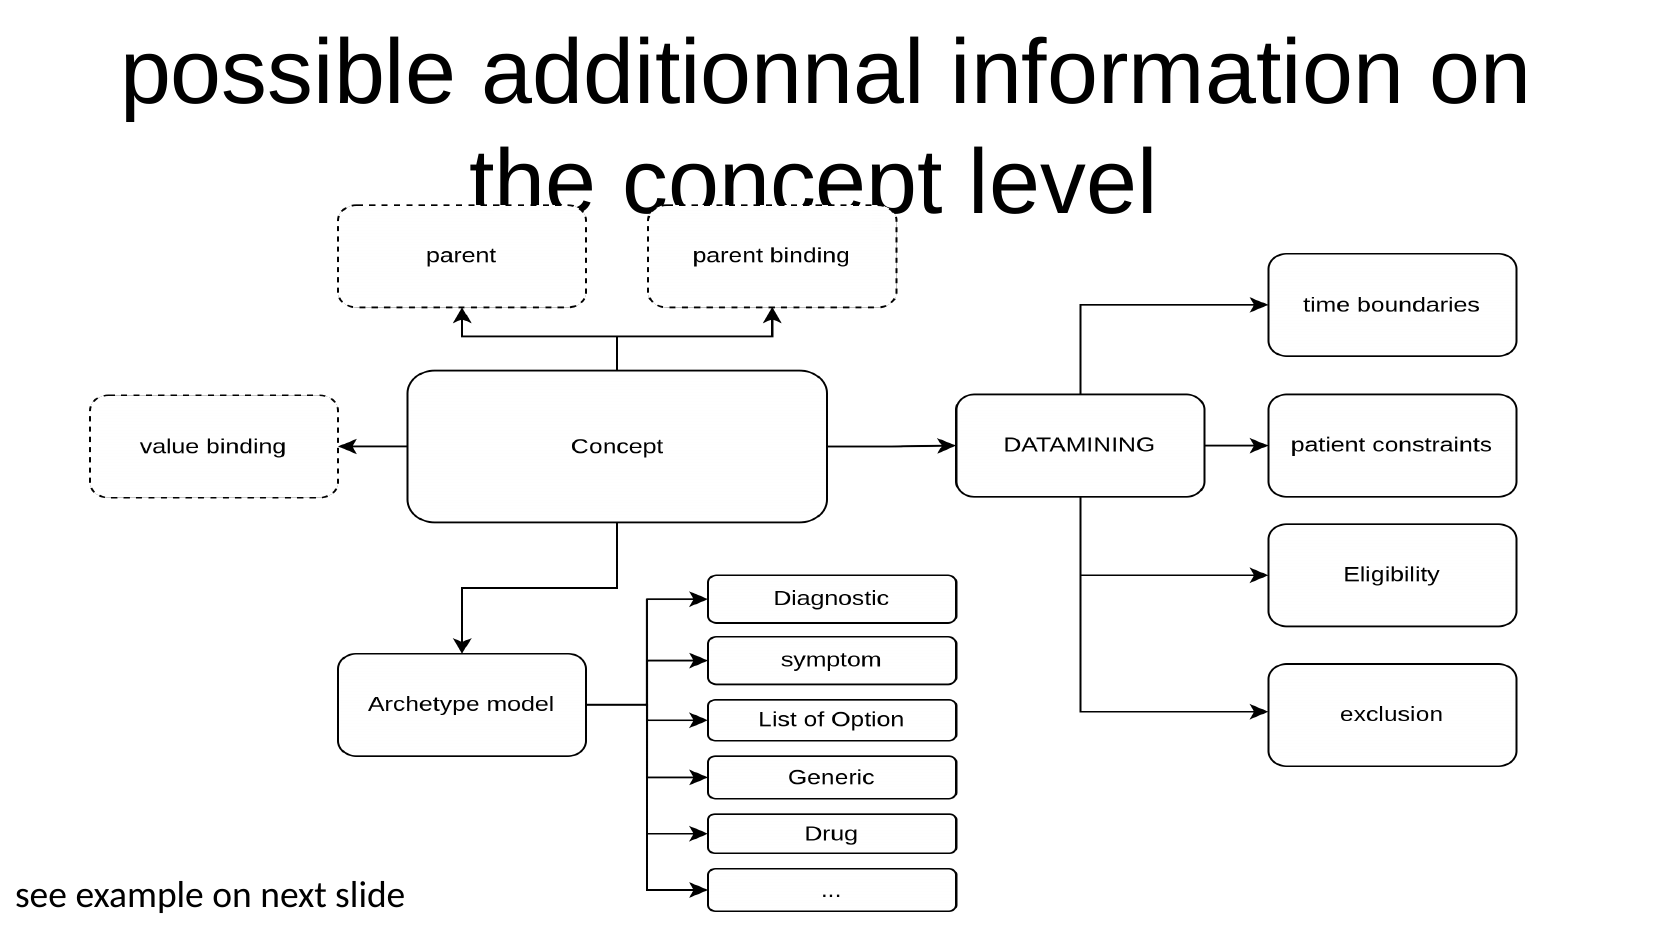

# possible additionnal information on the concept level
see example on next slide